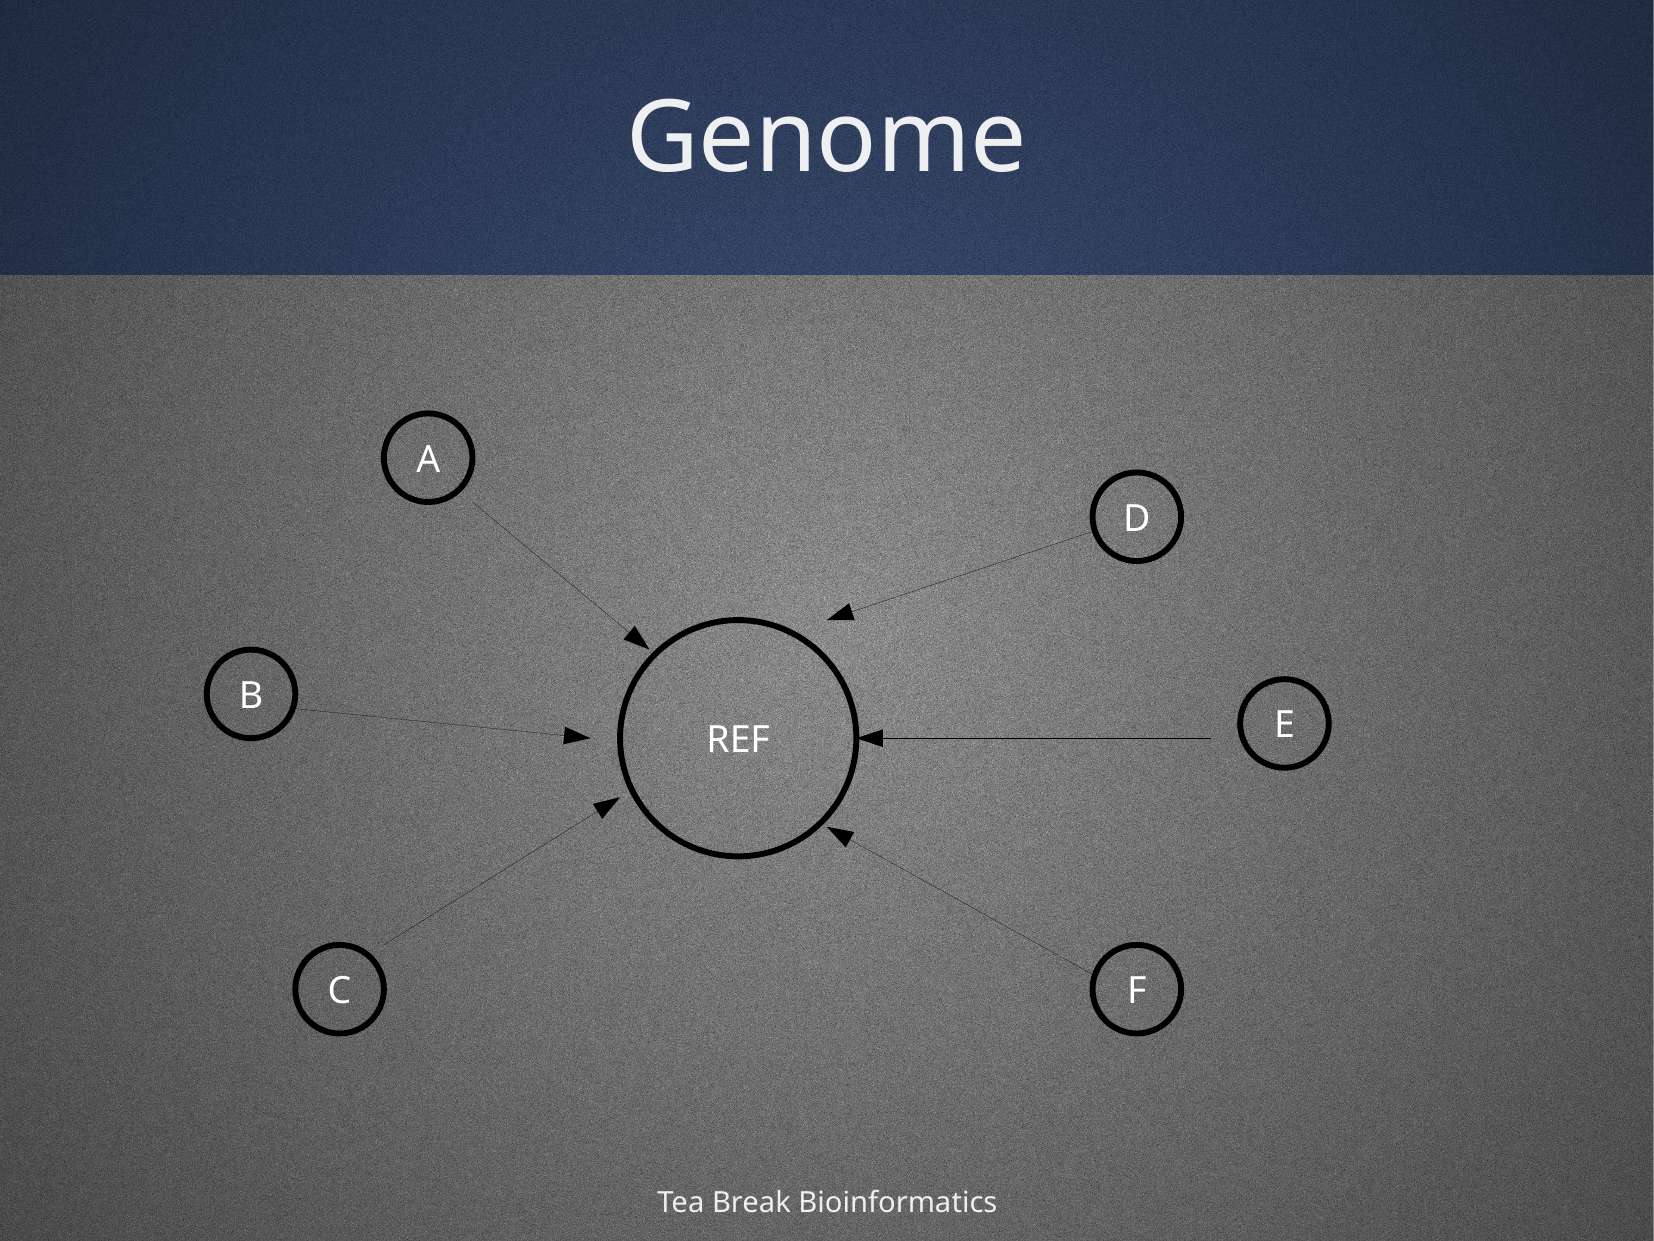

# Genome
A
D
REF
B
E
C
F